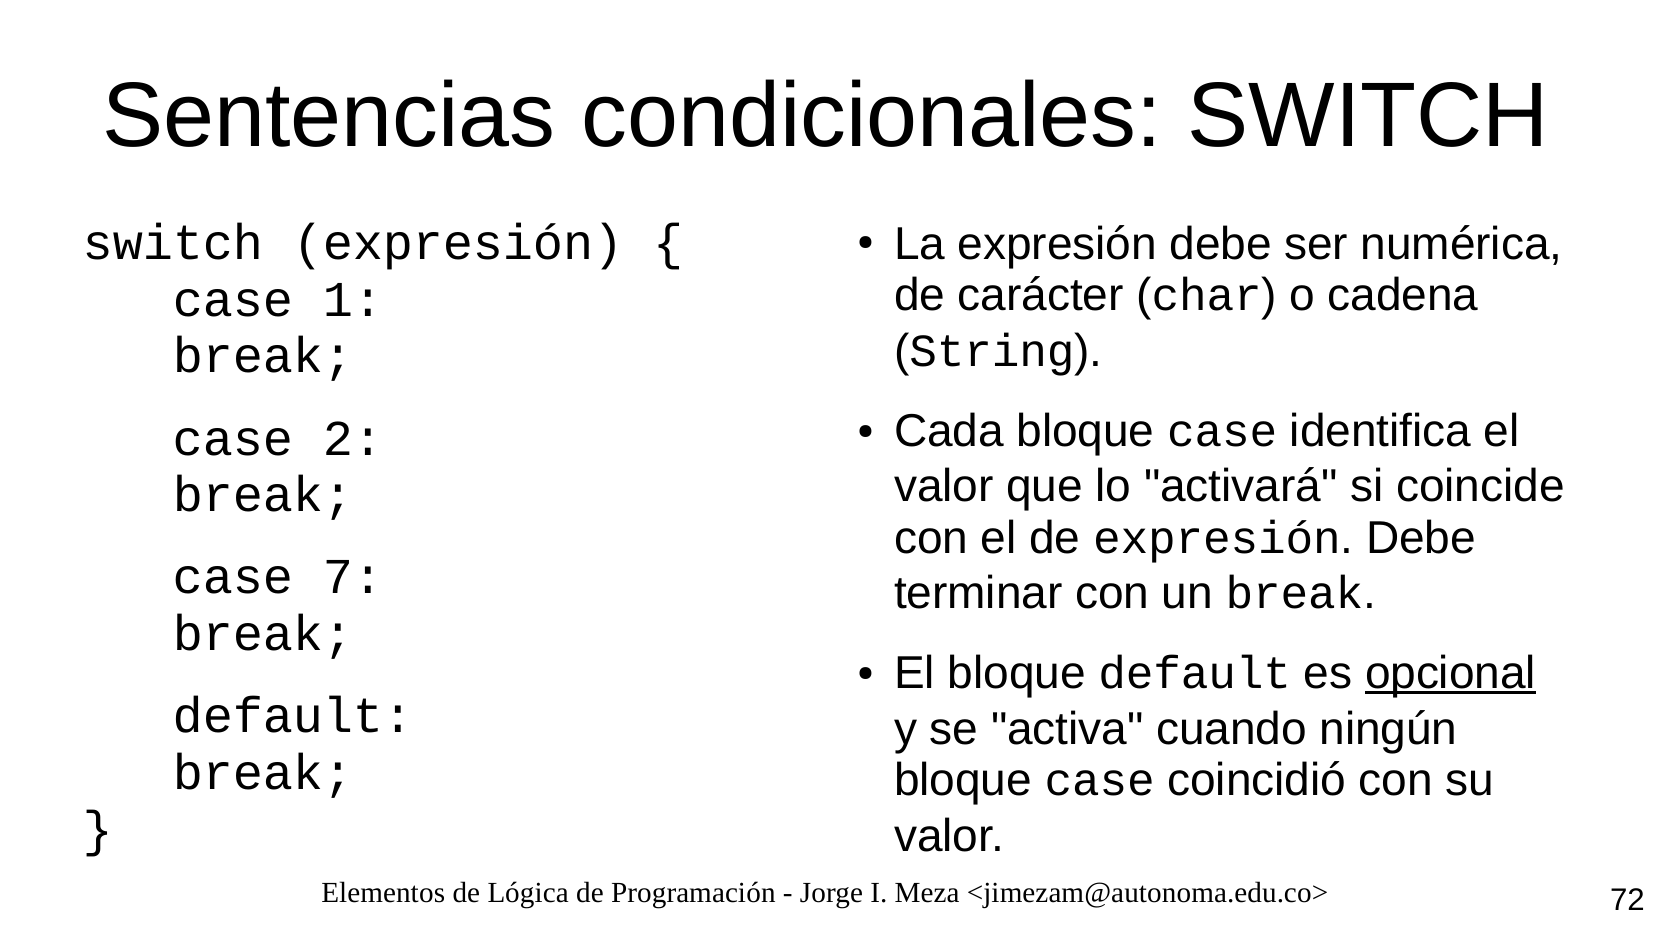

# Sentencias condicionales: SWITCH
switch (expresión) {
 case 1:
 break;
 case 2:
 break;
 case 7:
 break;
 default:
 break;
}
La expresión debe ser numérica, de carácter (char) o cadena (String).
Cada bloque case identifica el valor que lo "activará" si coincide con el de expresión. Debe terminar con un break.
El bloque default es opcional y se "activa" cuando ningún bloque case coincidió con su valor.
Elementos de Lógica de Programación - Jorge I. Meza <jimezam@autonoma.edu.co>